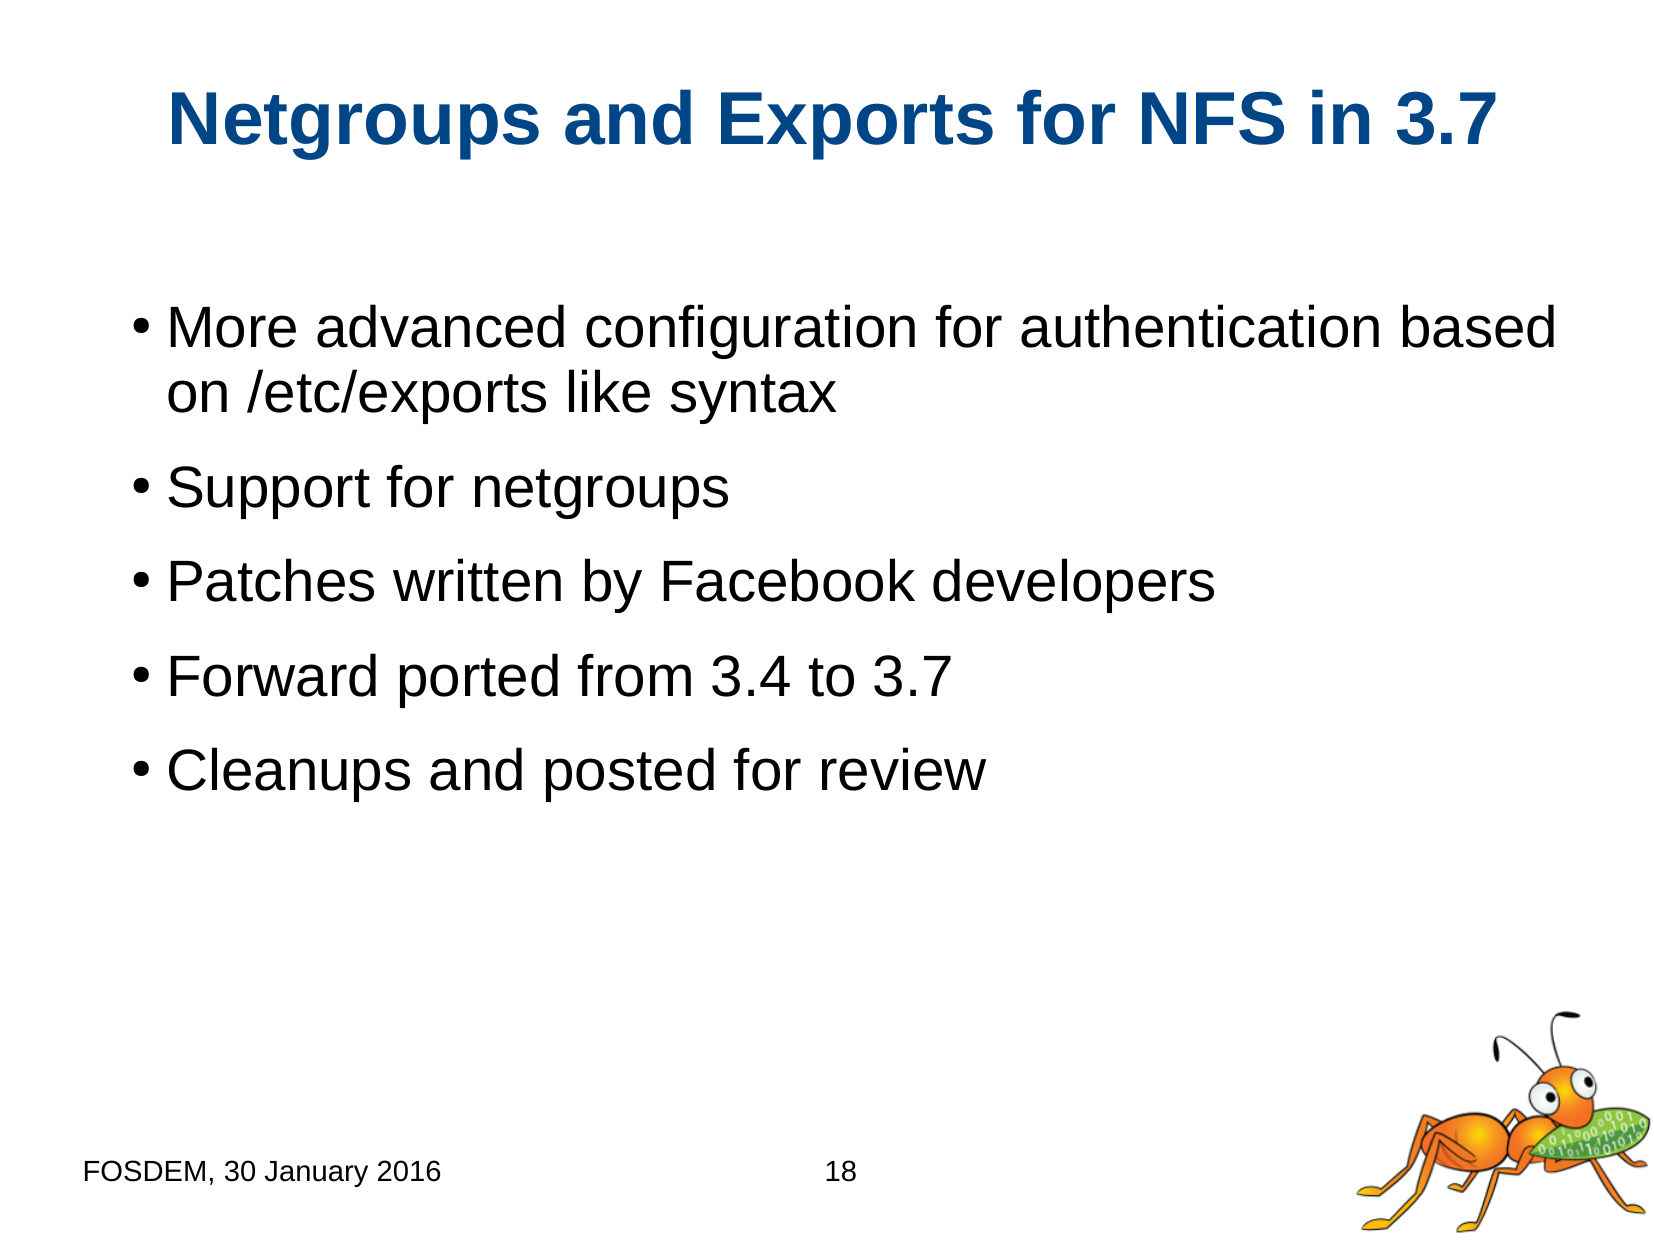

Netgroups and Exports for NFS in 3.7
# More advanced configuration for authentication based on /etc/exports like syntax
Support for netgroups
Patches written by Facebook developers
Forward ported from 3.4 to 3.7
Cleanups and posted for review
FOSDEM, 31 January 2015
18